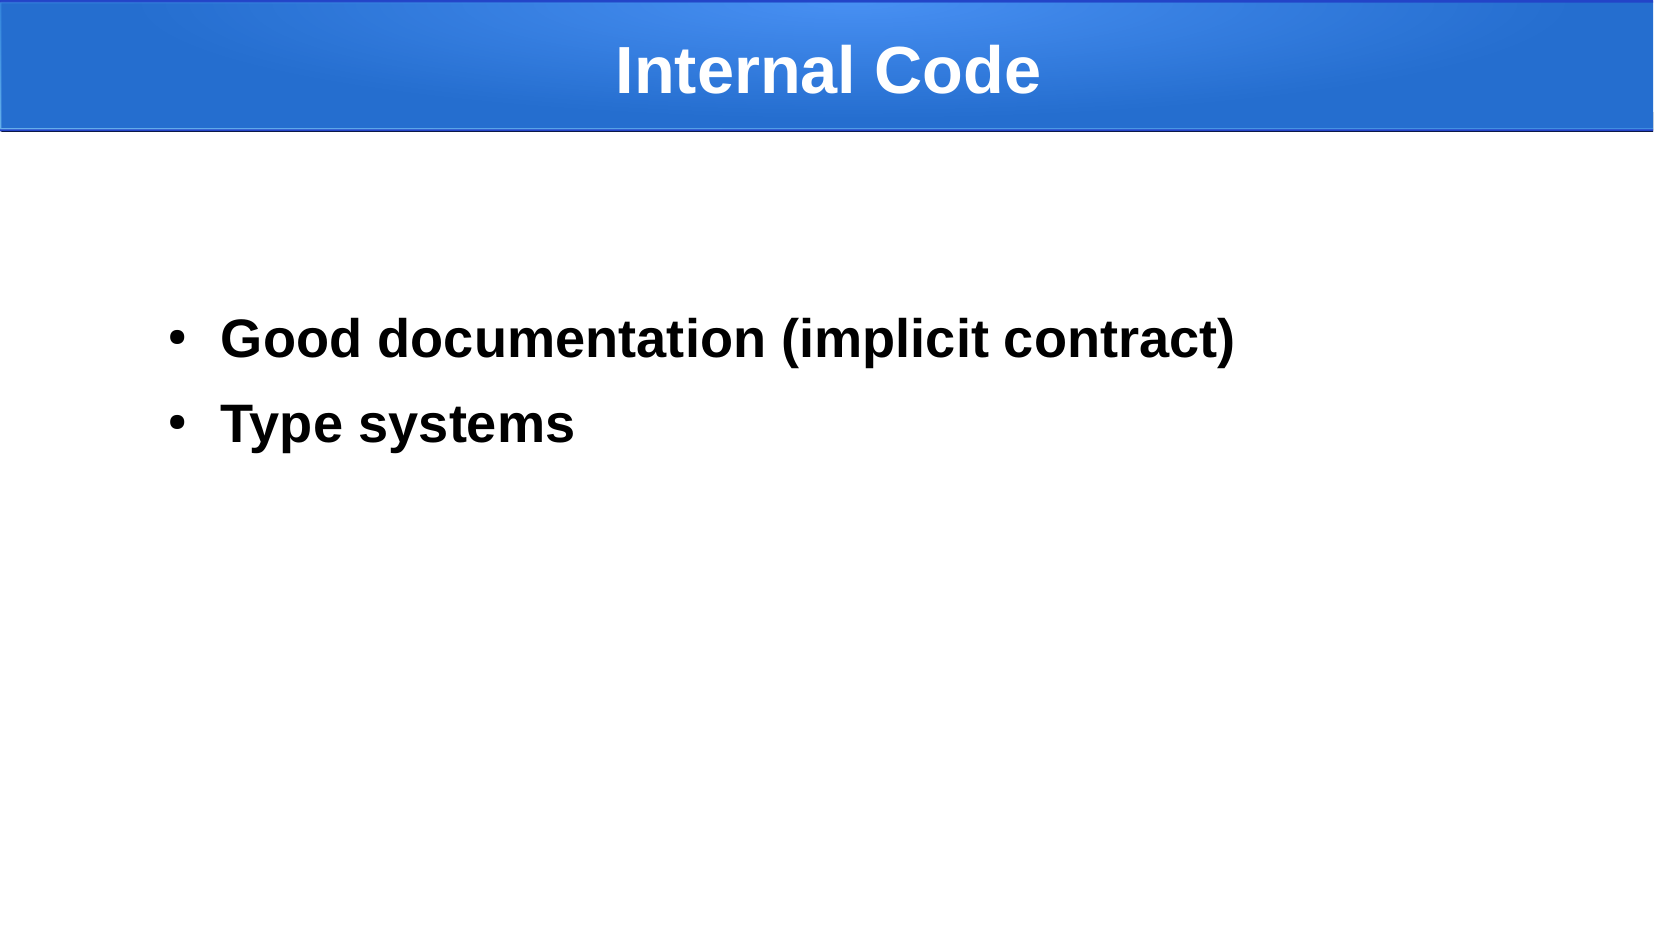

# Internal Code
Good documentation (implicit contract)
Type systems